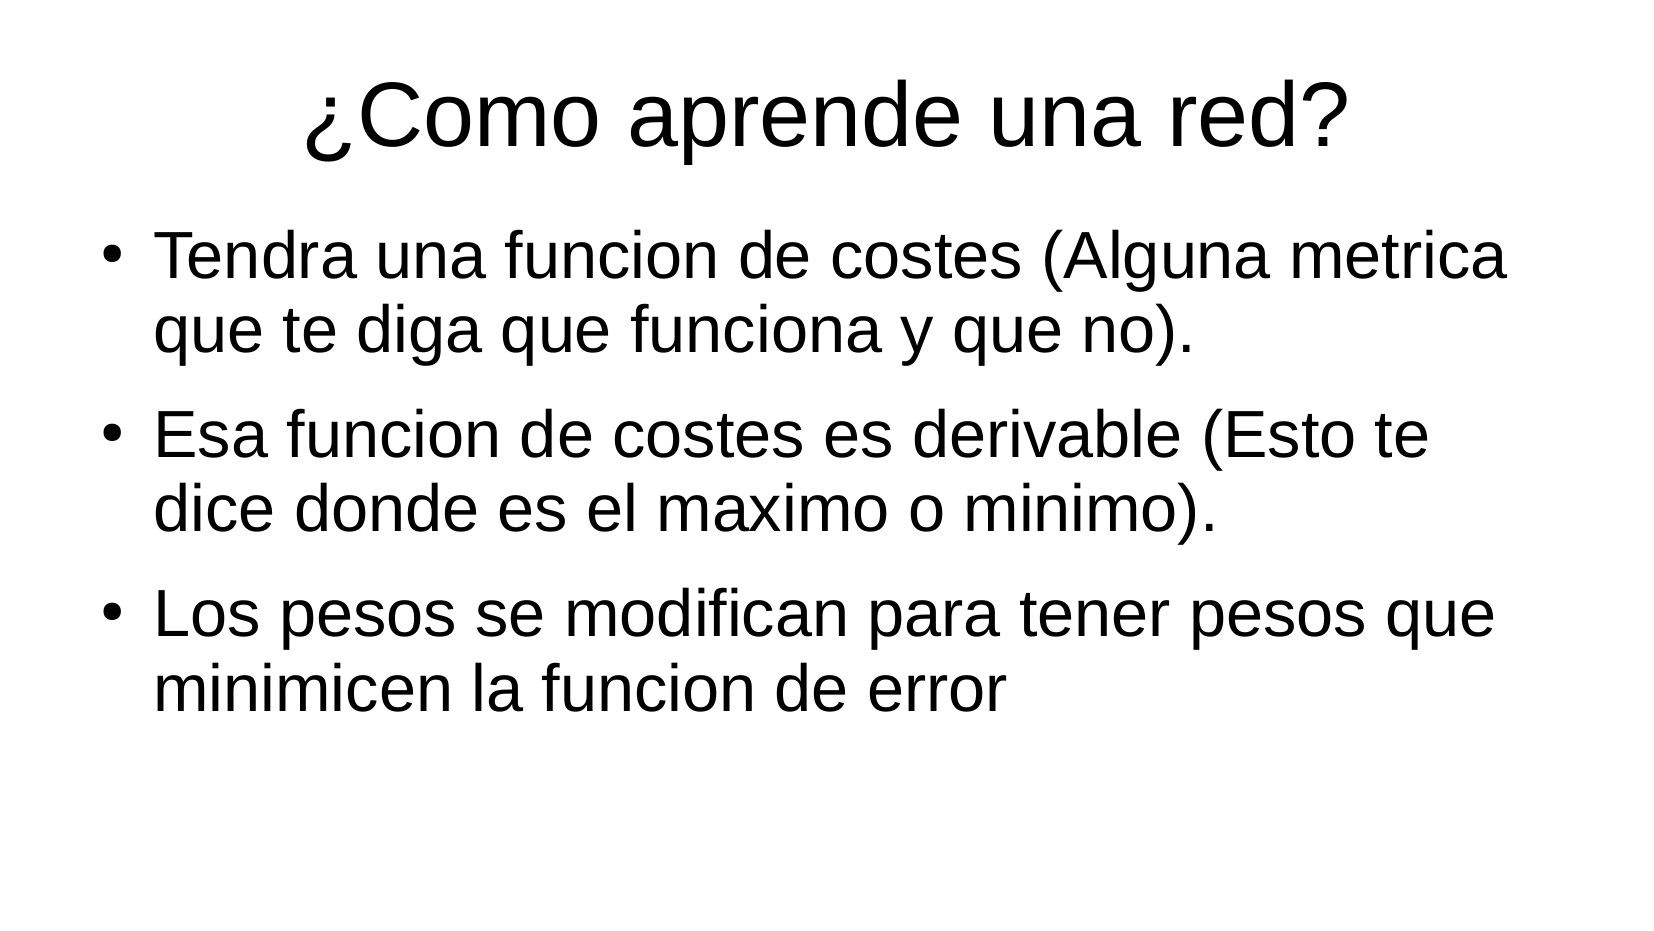

# ¿Como aprende una red?
Tendra una funcion de costes (Alguna metrica que te diga que funciona y que no).
Esa funcion de costes es derivable (Esto te dice donde es el maximo o minimo).
Los pesos se modifican para tener pesos que minimicen la funcion de error